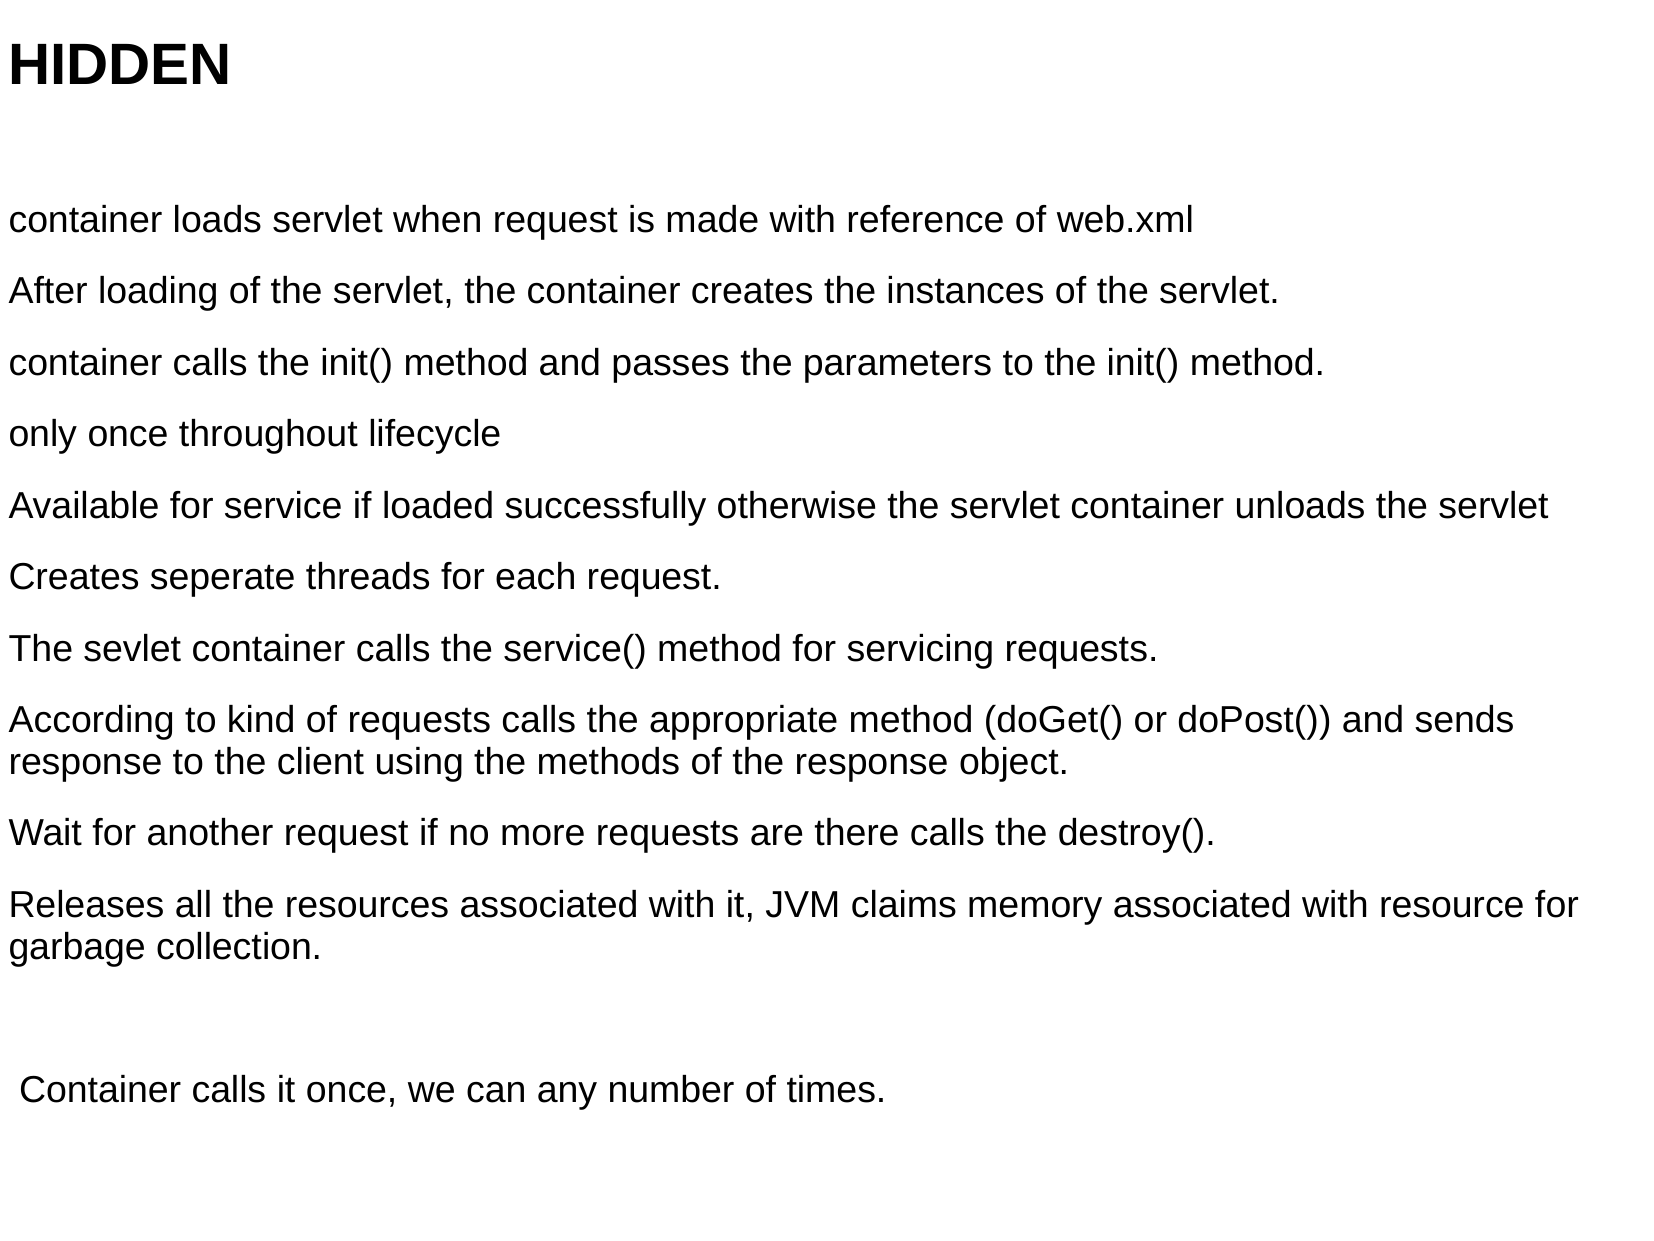

# HIDDEN
container loads servlet when request is made with reference of web.xml
After loading of the servlet, the container creates the instances of the servlet.
container calls the init() method and passes the parameters to the init() method.
only once throughout lifecycle
Available for service if loaded successfully otherwise the servlet container unloads the servlet
Creates seperate threads for each request.
The sevlet container calls the service() method for servicing requests.
According to kind of requests calls the appropriate method (doGet() or doPost()) and sends response to the client using the methods of the response object.
Wait for another request if no more requests are there calls the destroy().
Releases all the resources associated with it, JVM claims memory associated with resource for garbage collection.
 Container calls it once, we can any number of times.